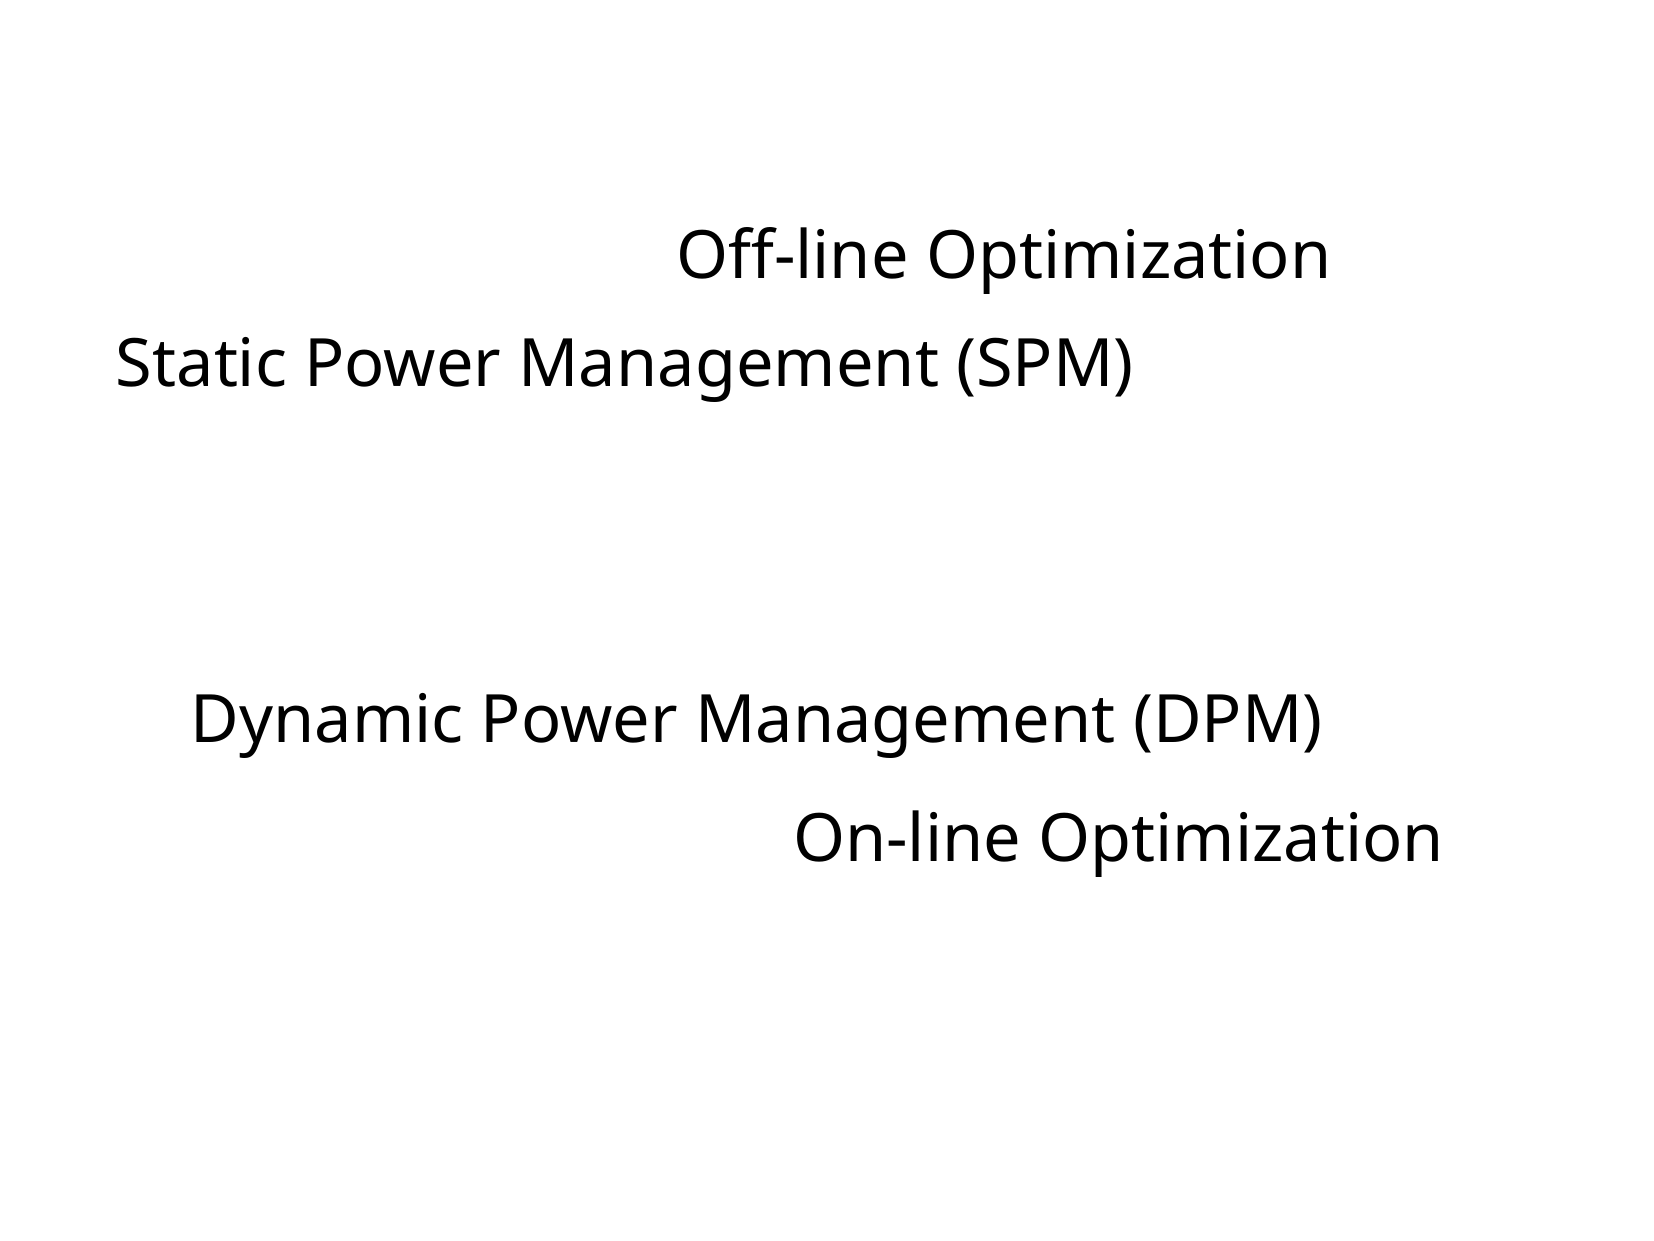

Off-line Optimization
Static Power Management (SPM)
Dynamic Power Management (DPM)
On-line Optimization